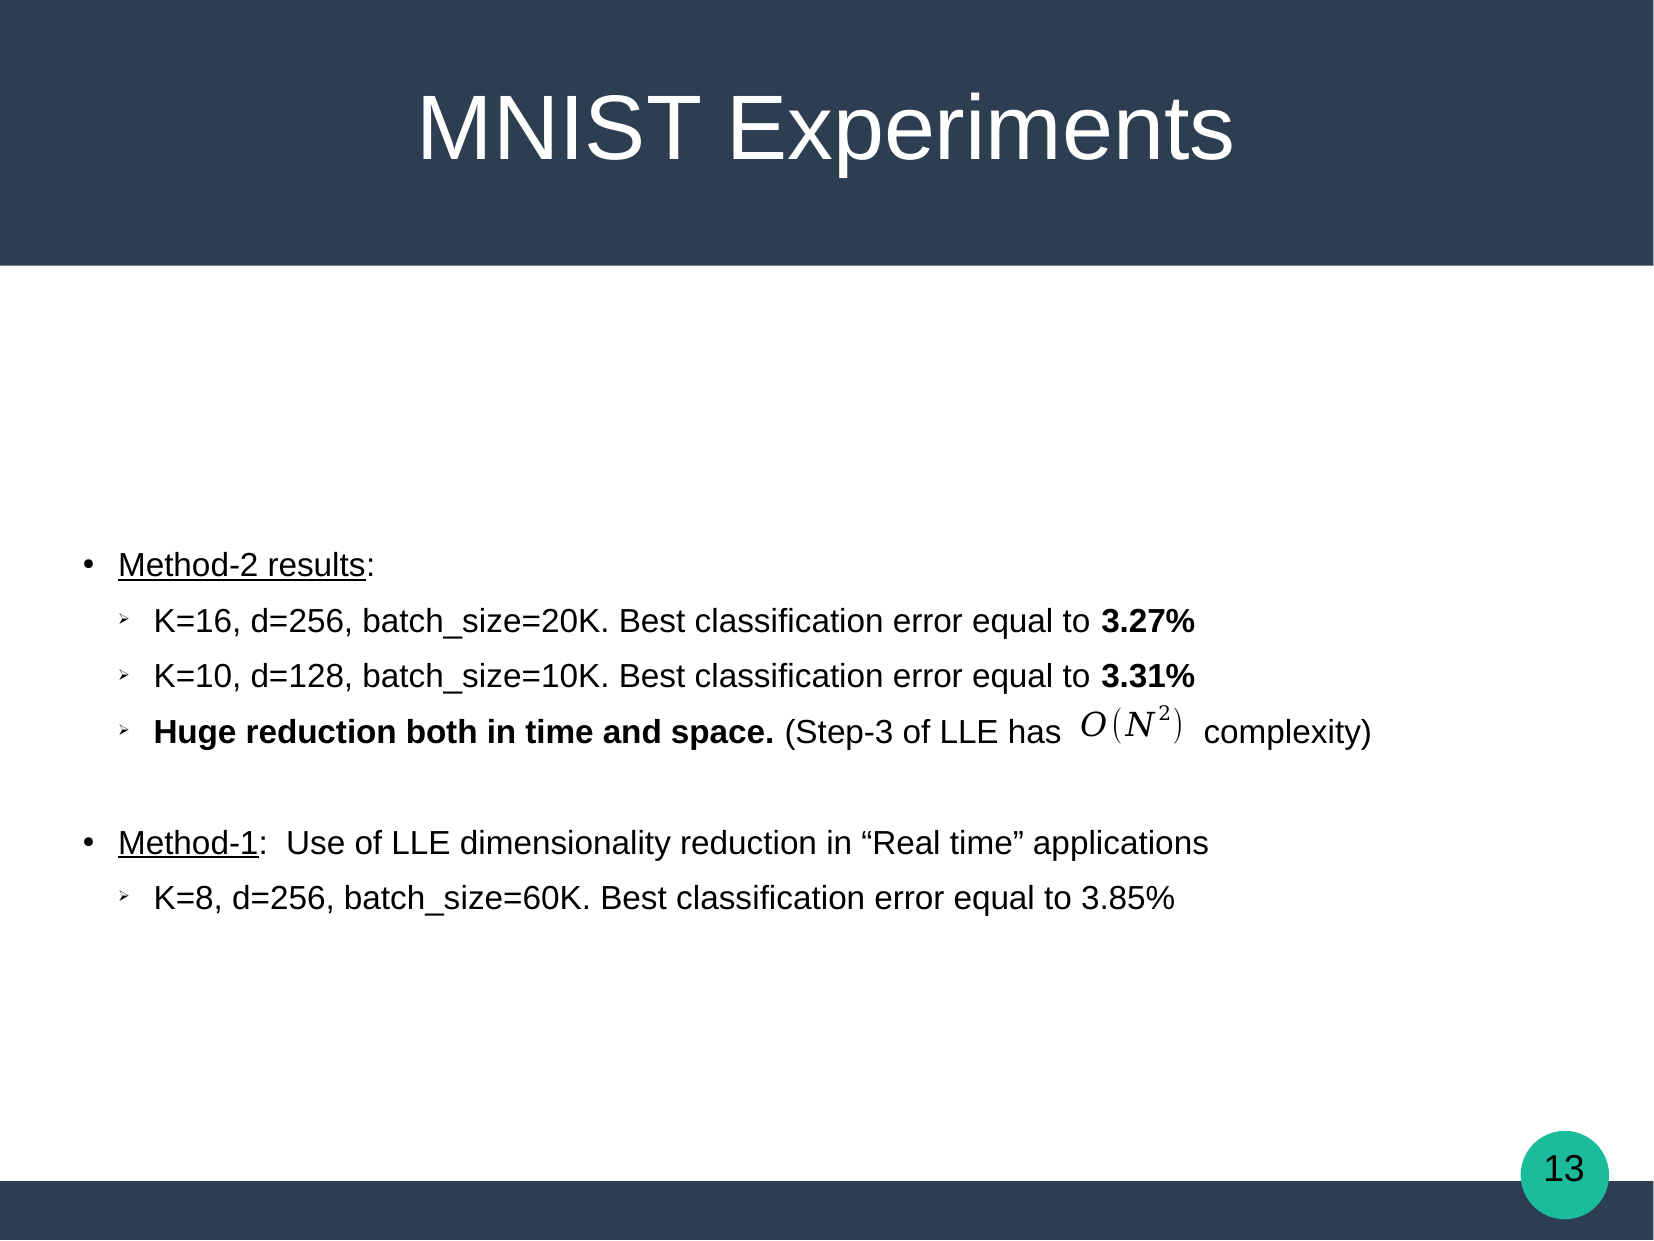

# MNIST Experiments
Method-2 results:
K=16, d=256, batch_size=20K. Best classification error equal to 3.27%
K=10, d=128, batch_size=10K. Best classification error equal to 3.31%
Huge reduction both in time and space. (Step-3 of LLE has 	complexity)
Method-1: Use of LLE dimensionality reduction in “Real time” applications
K=8, d=256, batch_size=60K. Best classification error equal to 3.85%